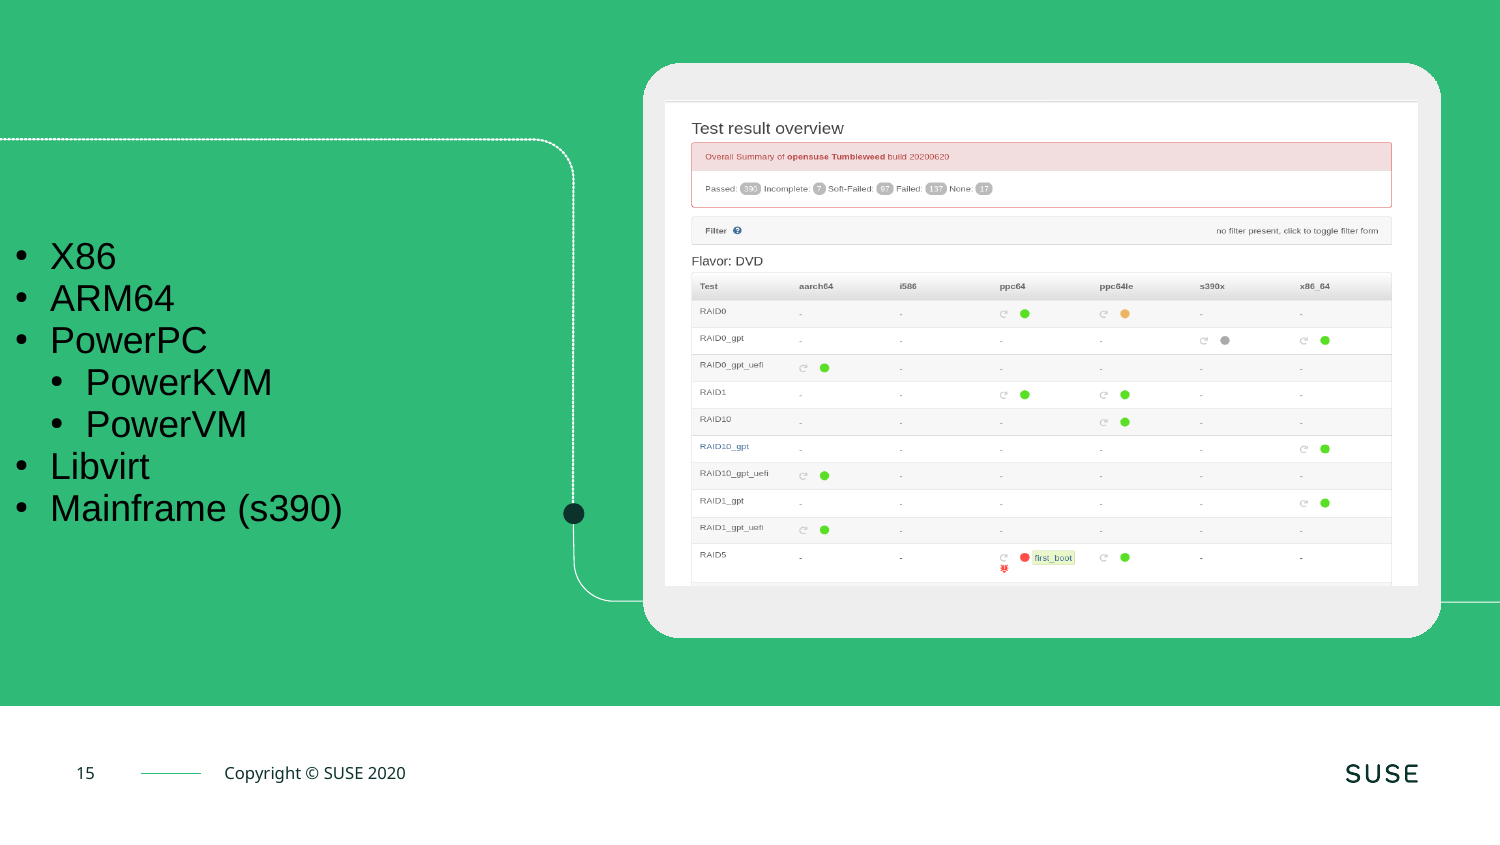

X86
ARM64
PowerPC
PowerKVM
PowerVM
Libvirt
Mainframe (s390)
We’re loving YAML!